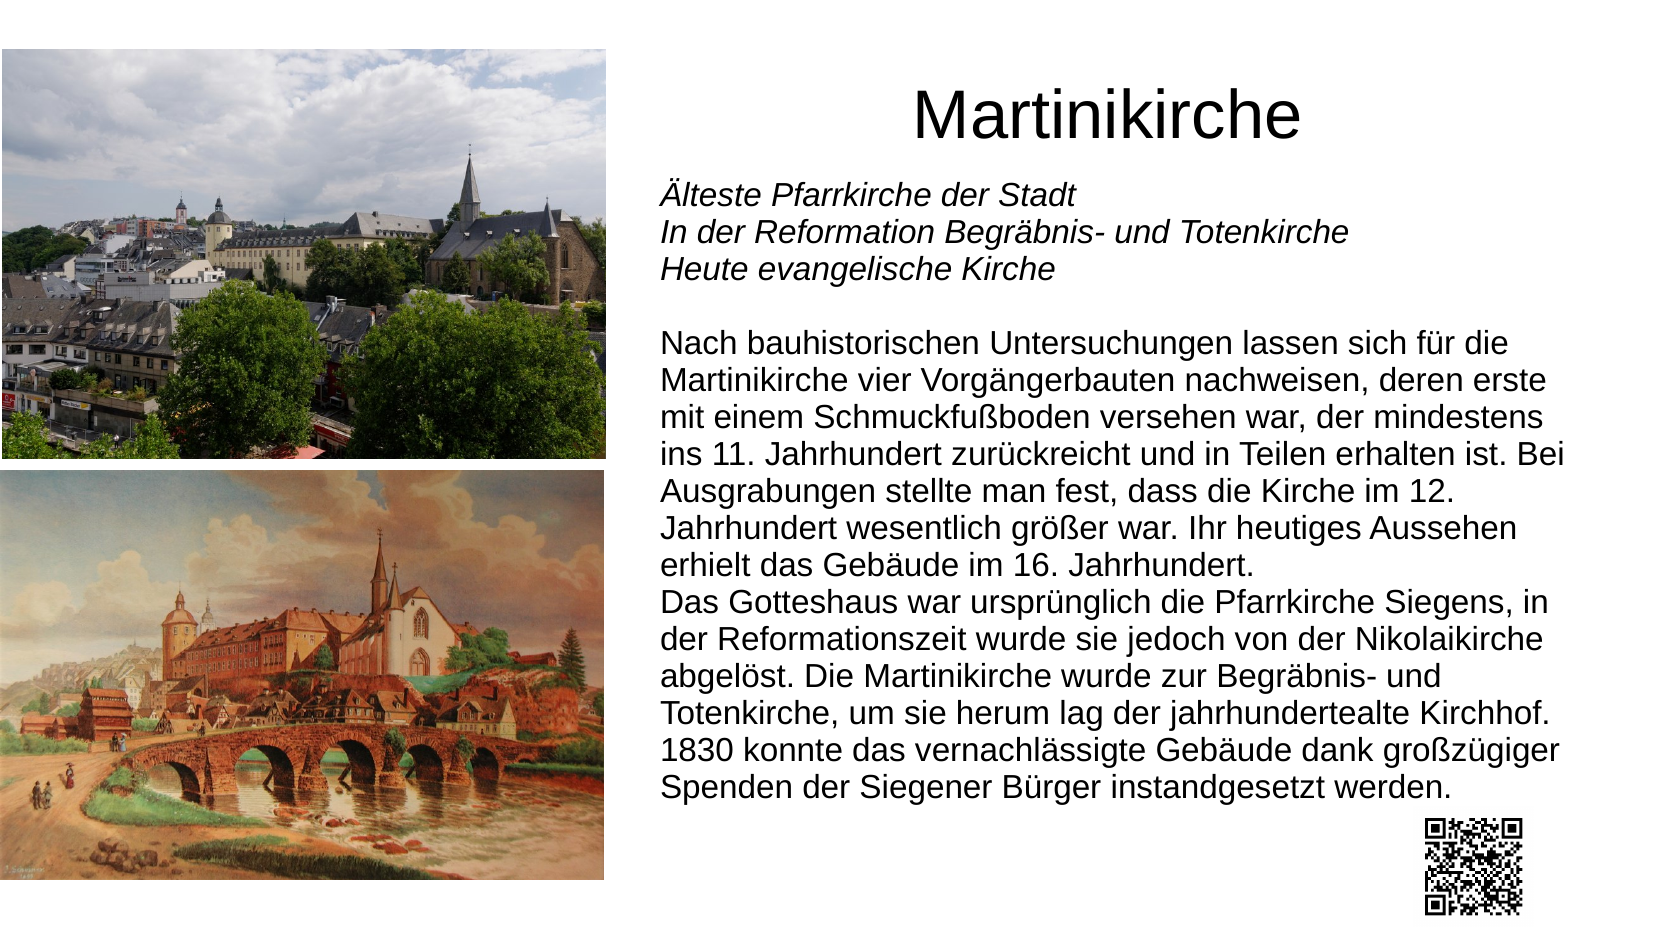

# Martinikirche
Älteste Pfarrkirche der Stadt
In der Reformation Begräbnis- und Totenkirche
Heute evangelische Kirche
Nach bauhistorischen Untersuchungen lassen sich für die Martinikirche vier Vorgängerbauten nachweisen, deren erste mit einem Schmuckfußboden versehen war, der mindestens ins 11. Jahrhundert zurückreicht und in Teilen erhalten ist. Bei Ausgrabungen stellte man fest, dass die Kirche im 12. Jahrhundert wesentlich größer war. Ihr heutiges Aussehen erhielt das Gebäude im 16. Jahrhundert.
Das Gotteshaus war ursprünglich die Pfarrkirche Siegens, in der Reformationszeit wurde sie jedoch von der Nikolaikirche abgelöst. Die Martinikirche wurde zur Begräbnis- und Totenkirche, um sie herum lag der jahrhundertealte Kirchhof. 1830 konnte das vernachlässigte Gebäude dank großzügiger Spenden der Siegener Bürger instandgesetzt werden.